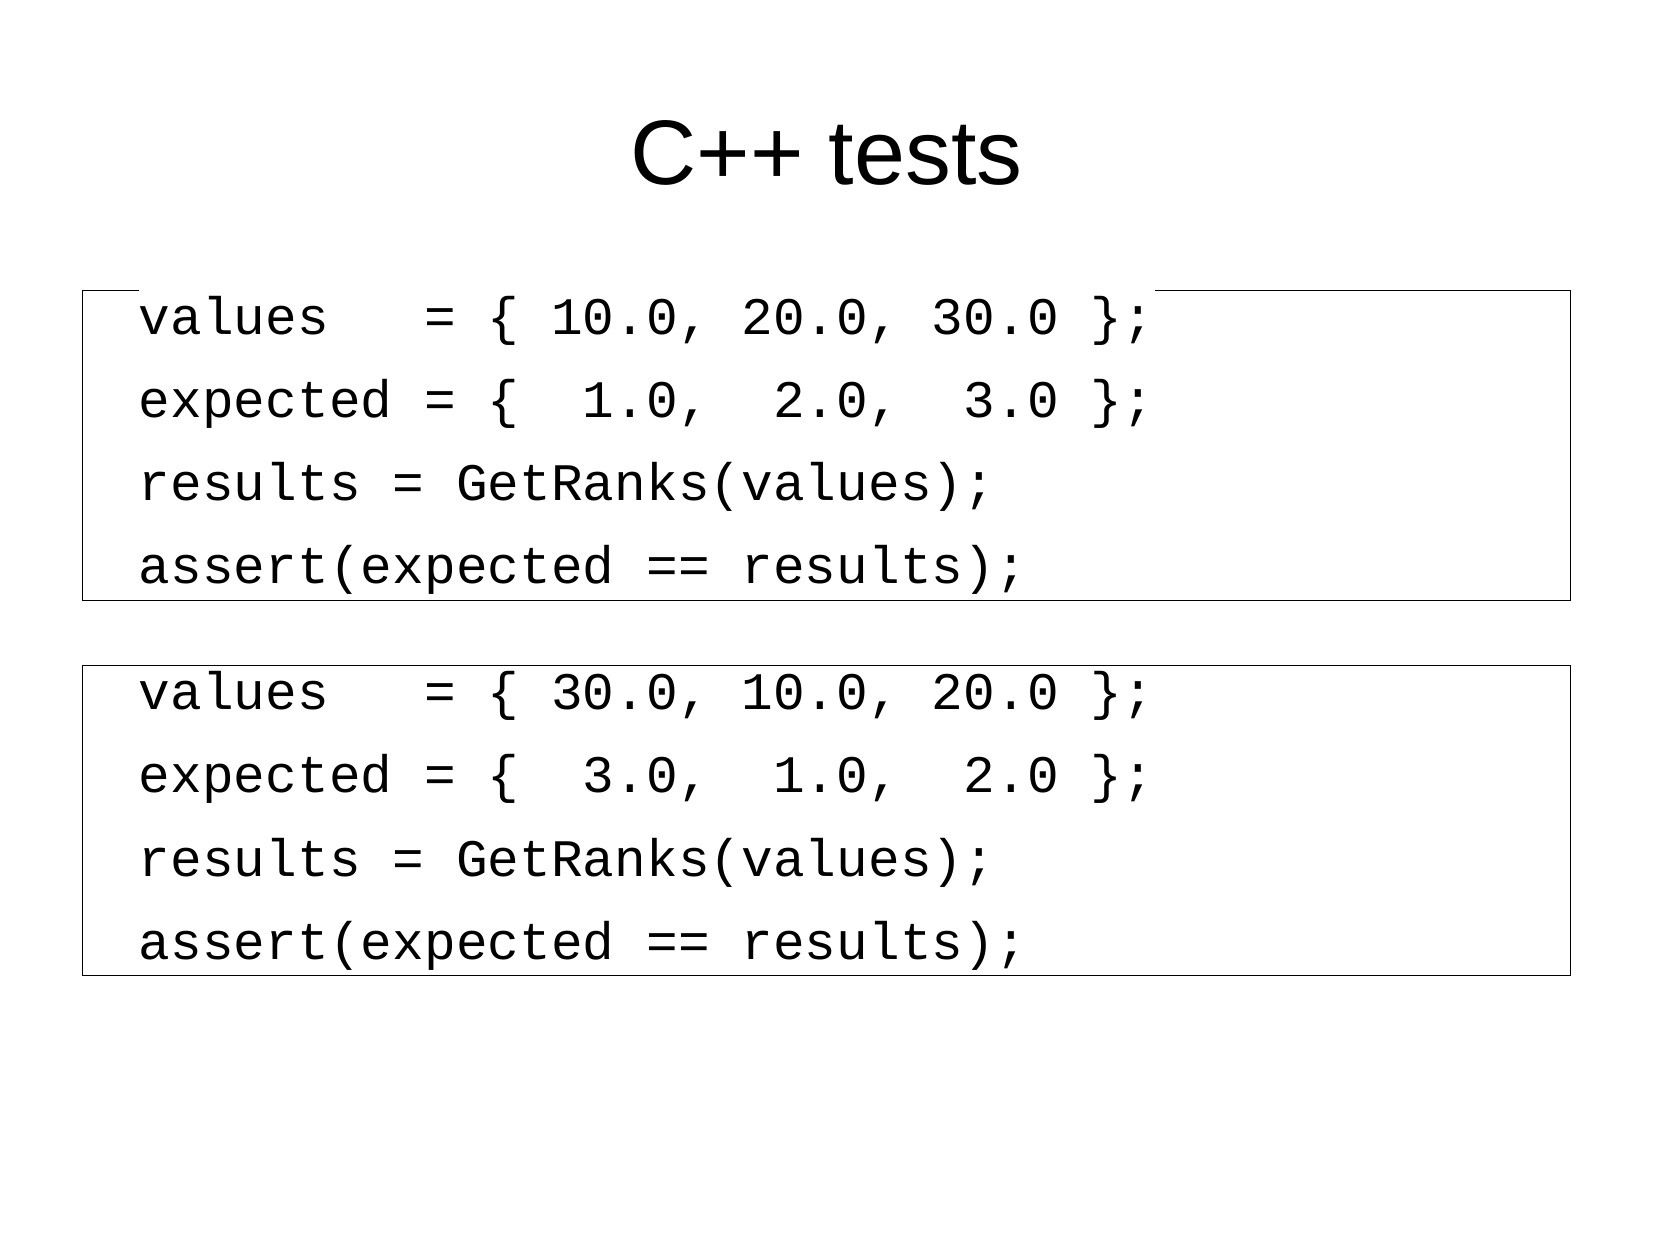

# C++ tests
values = { 10.0, 20.0, 30.0 };
expected = { 1.0, 2.0, 3.0 };
results = GetRanks(values);
assert(expected == results);
values = { 30.0, 10.0, 20.0 };
expected = { 3.0, 1.0, 2.0 };
results = GetRanks(values);
assert(expected == results);